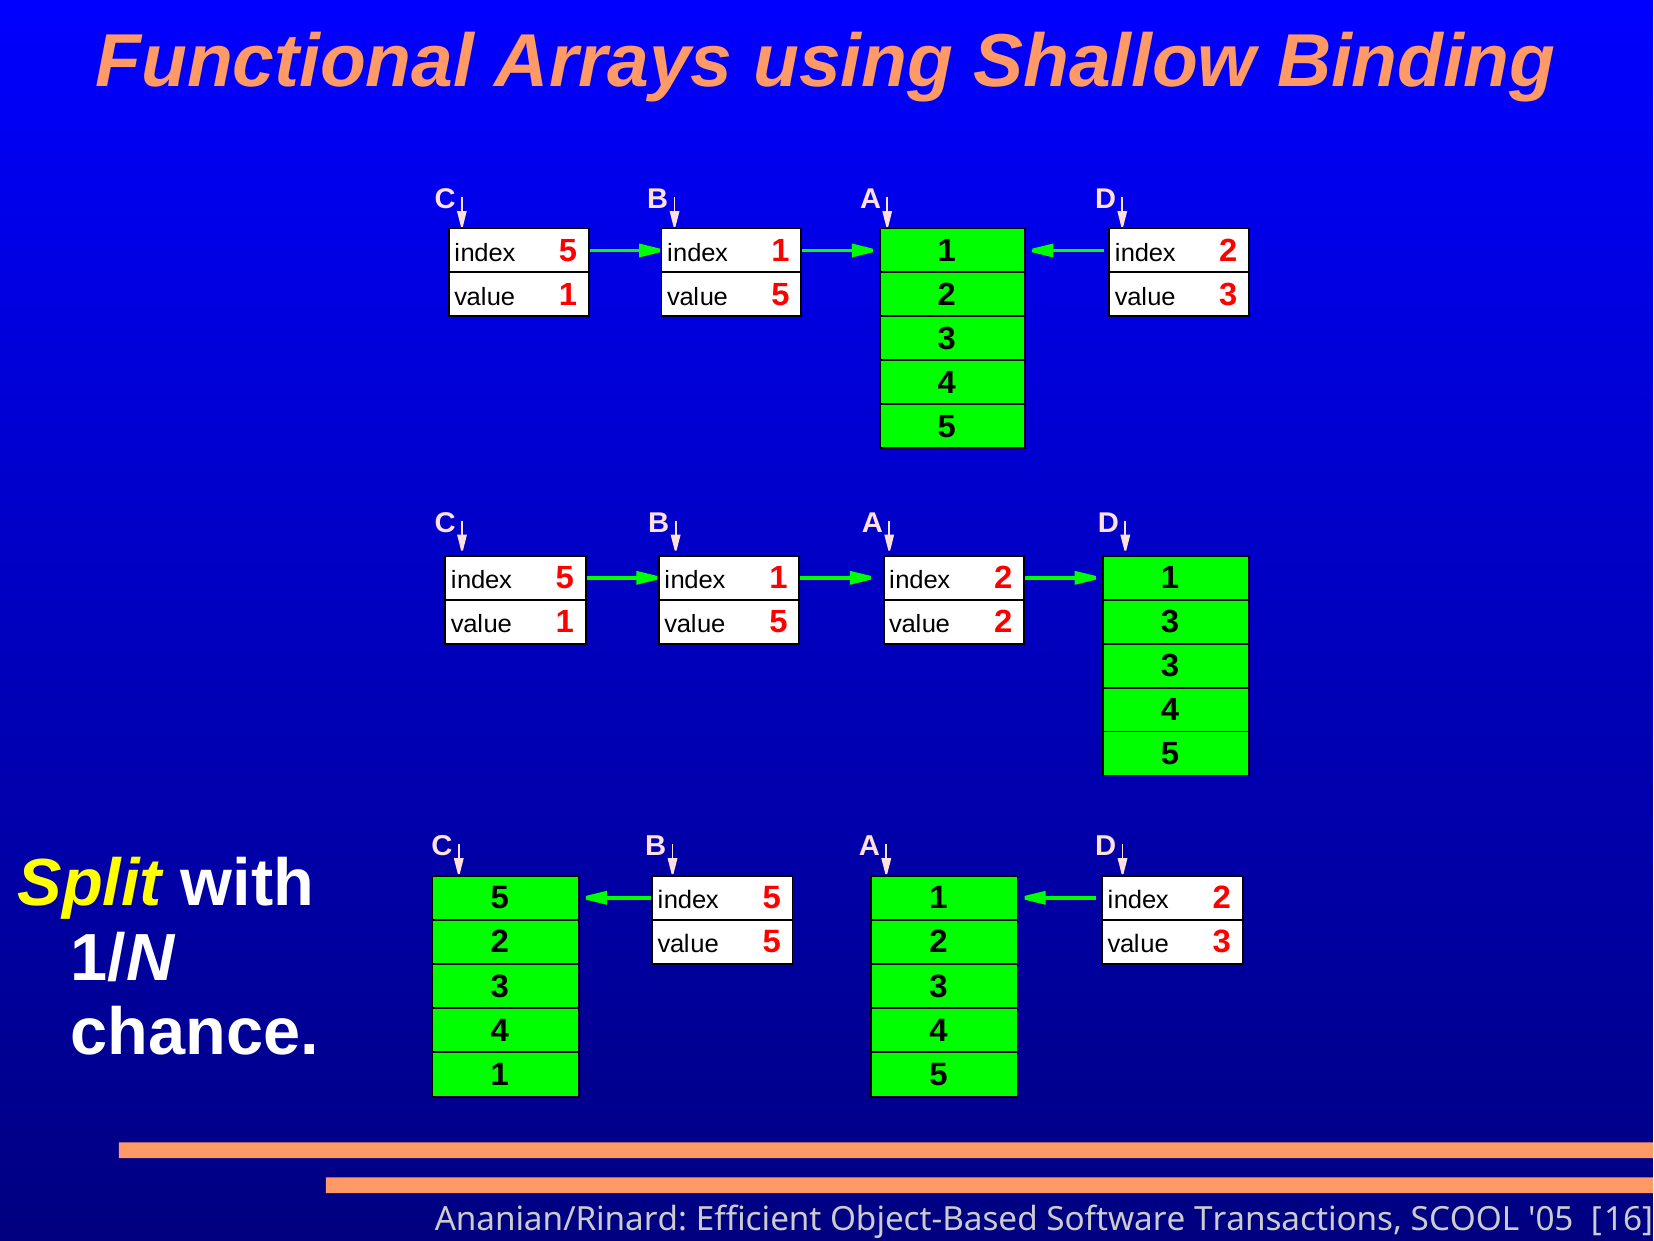

# Functional Arrays using Shallow Binding
Split with 1/N chance.